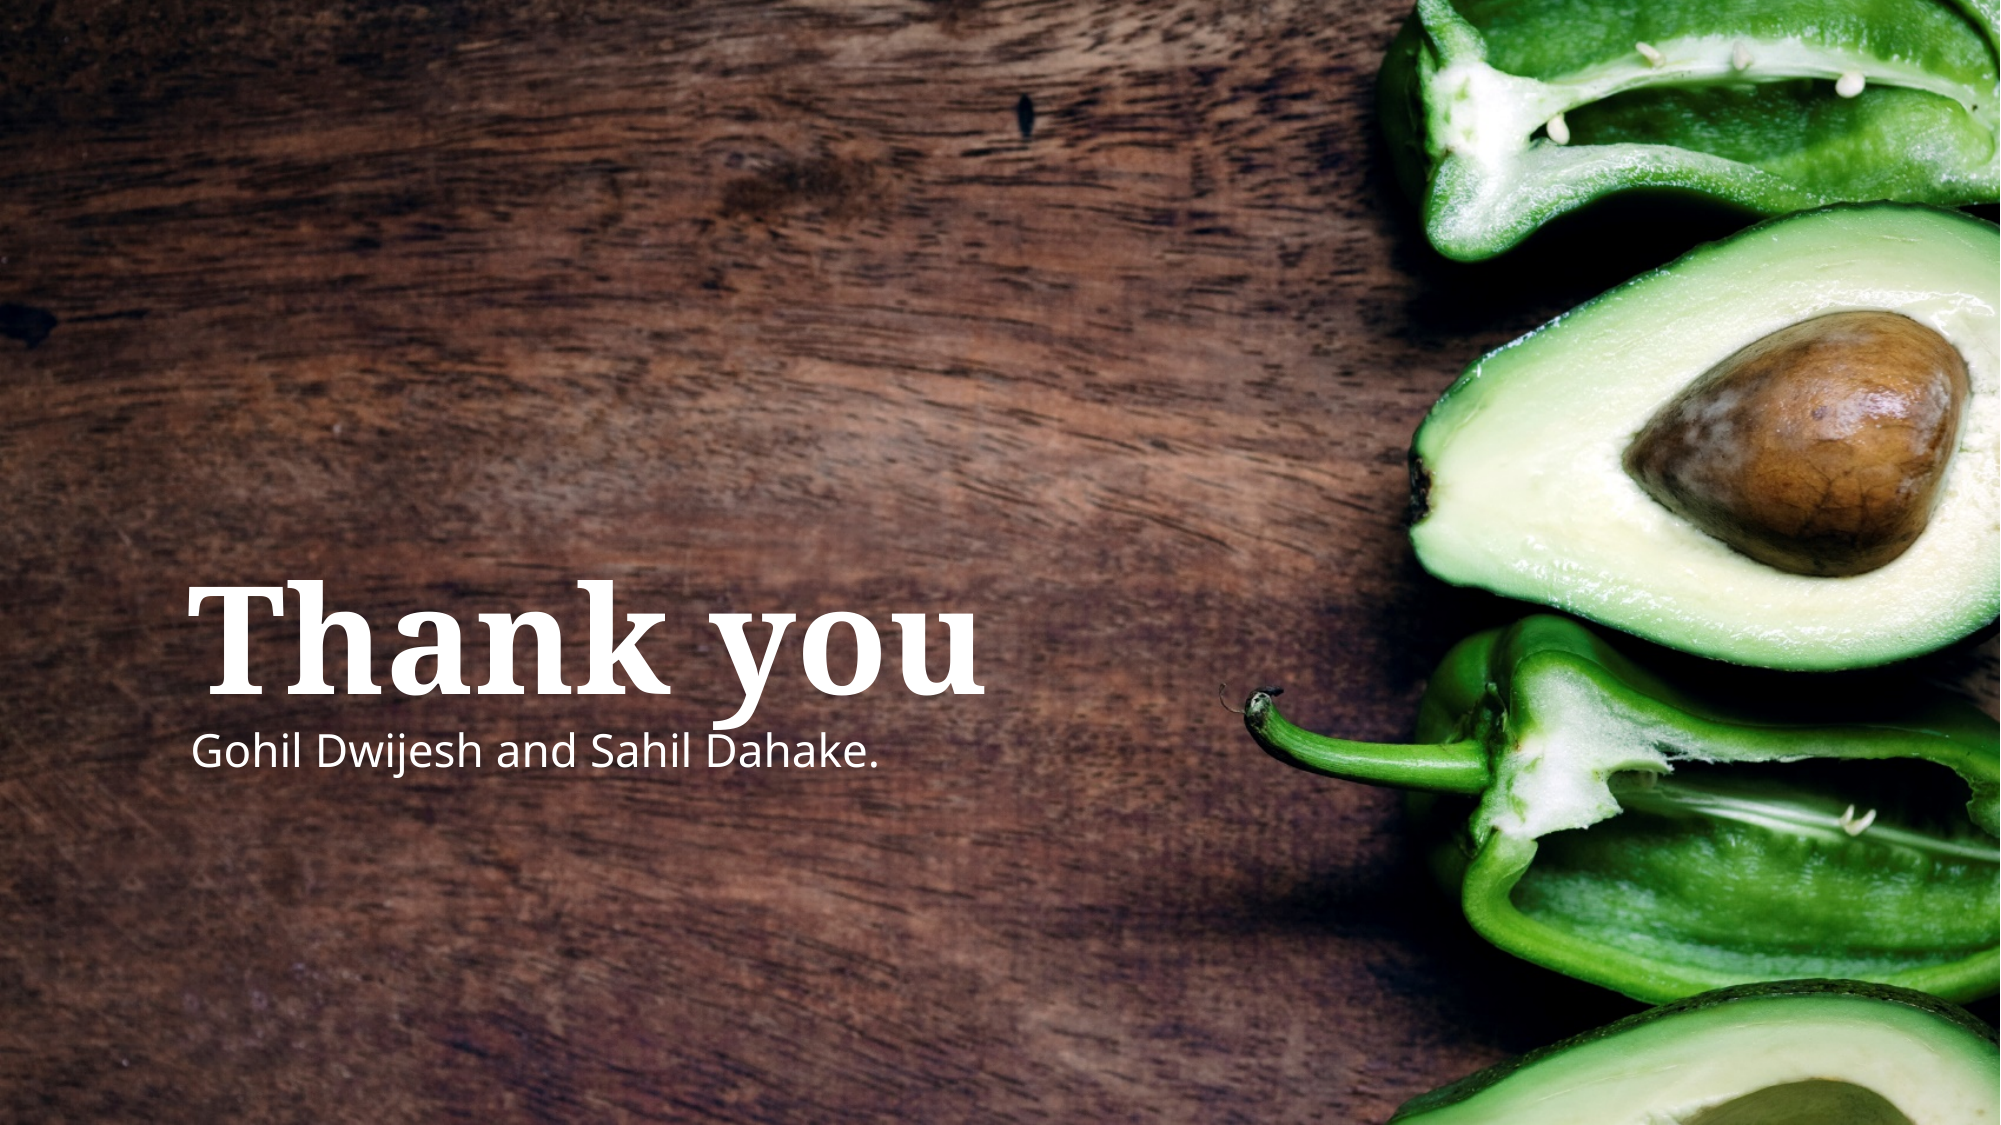

# Thank you
Gohil Dwijesh and Sahil Dahake.